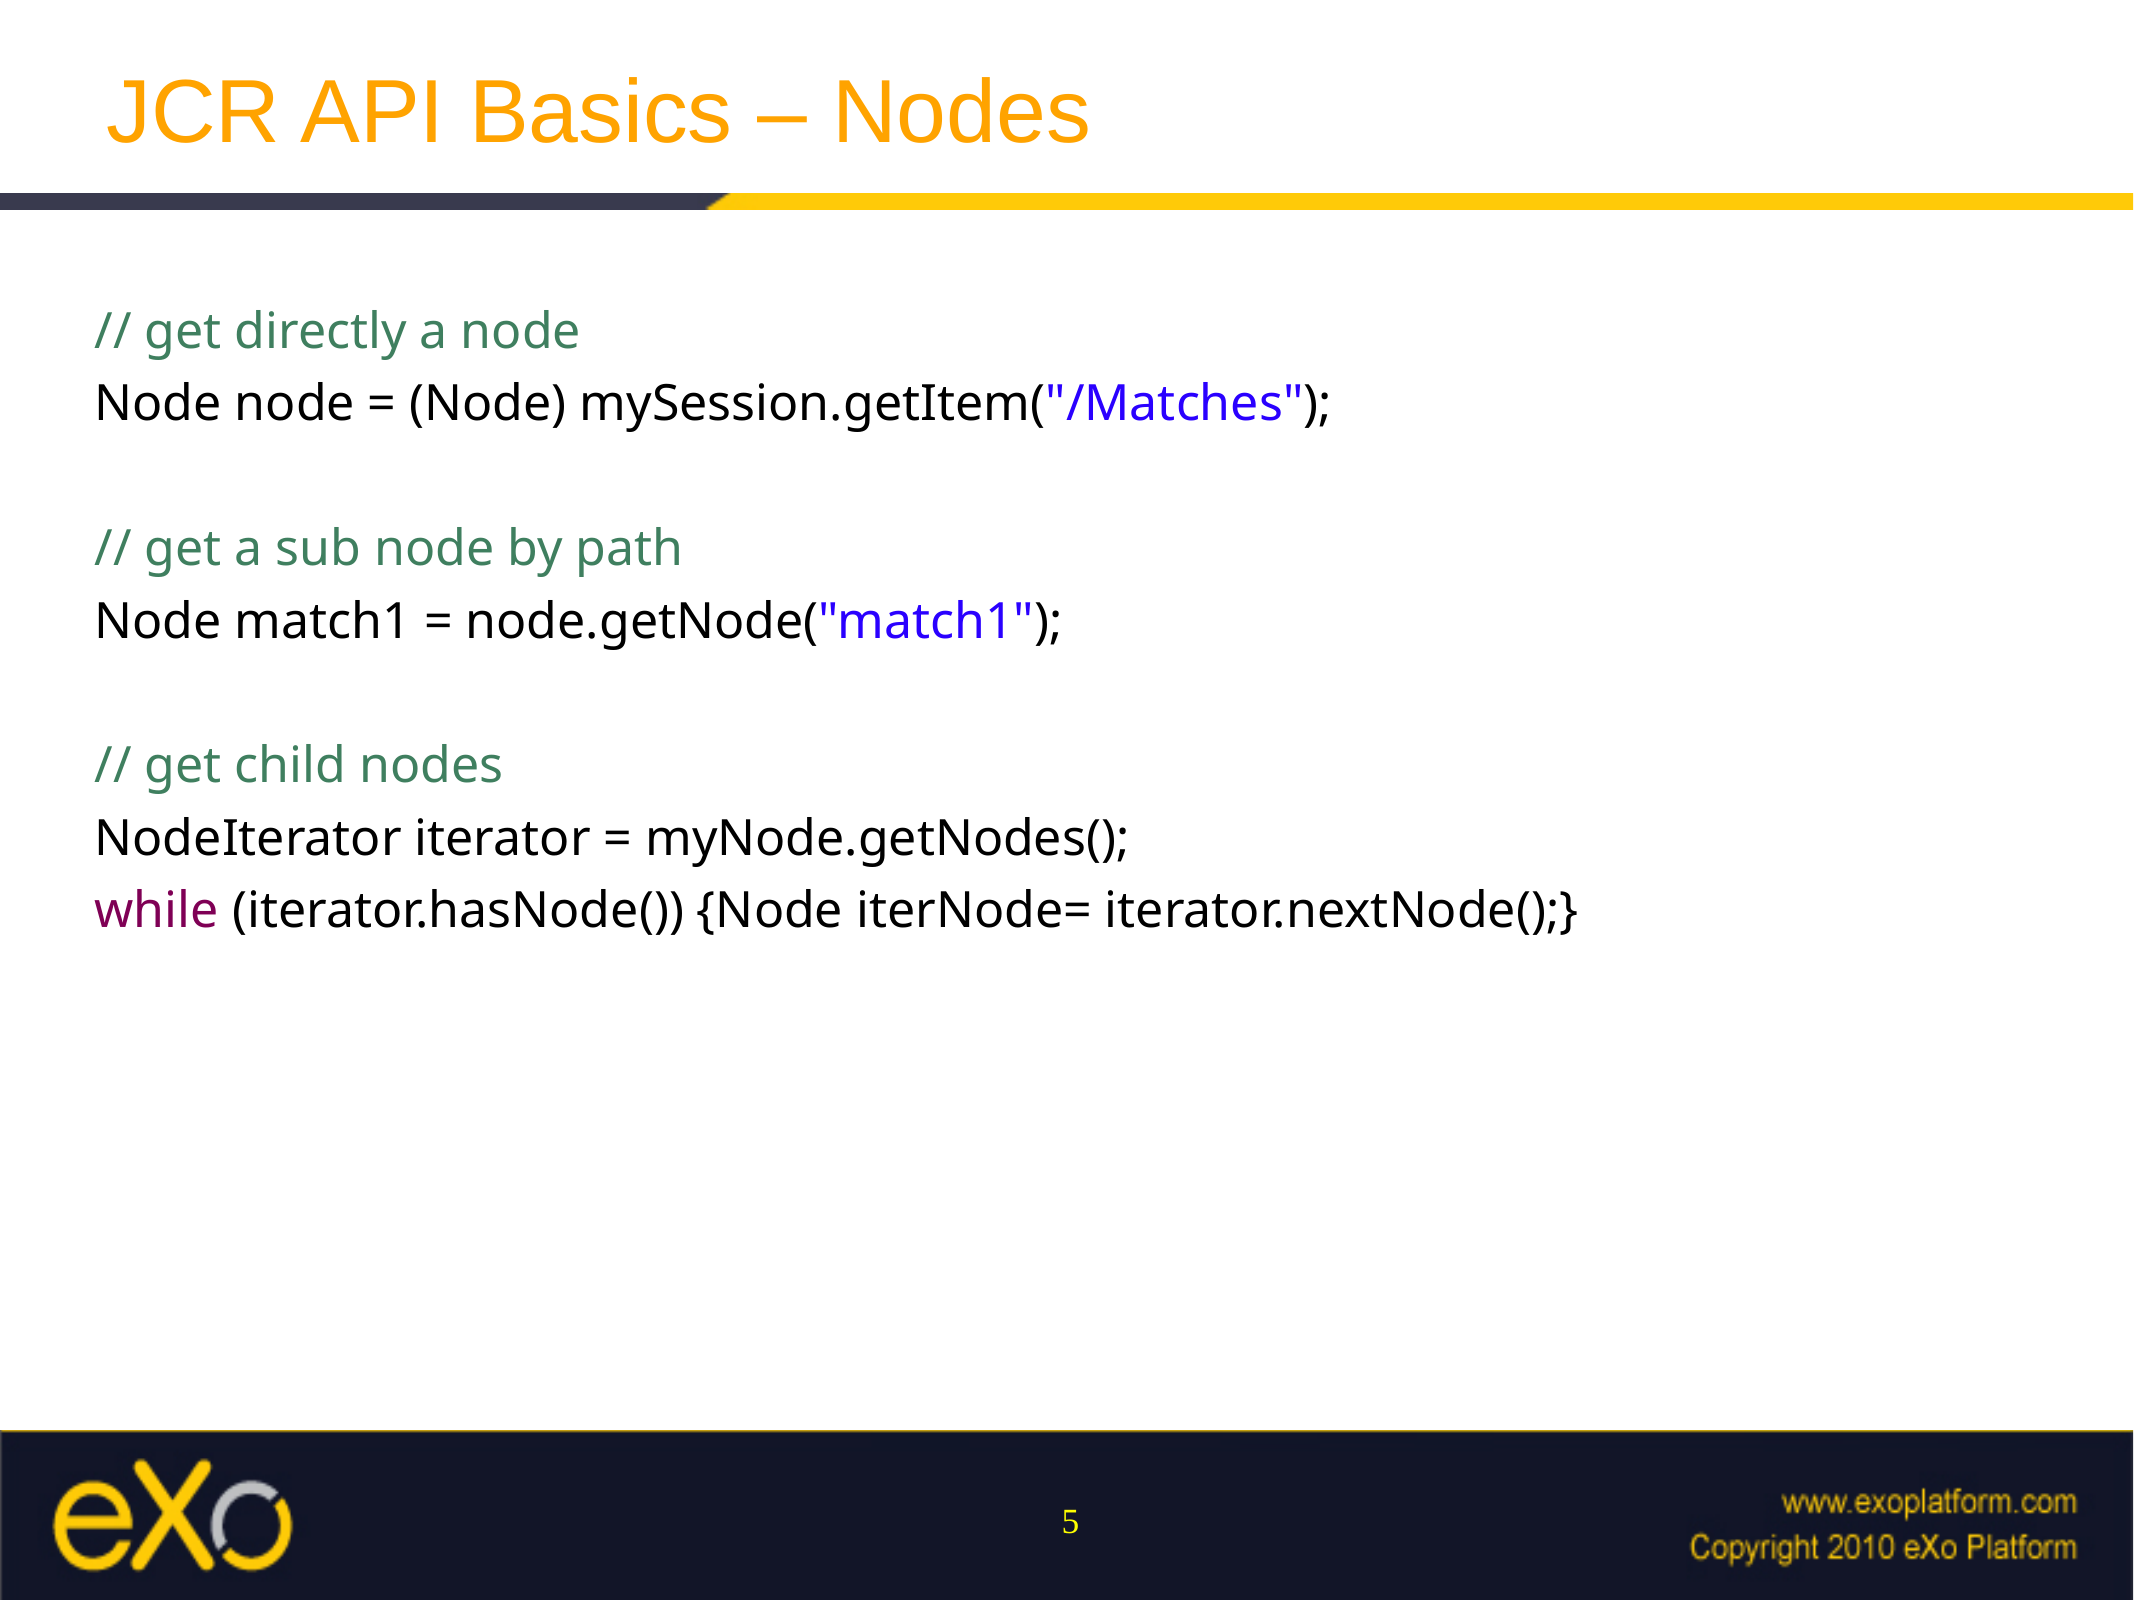

# JCR API Basics – Nodes
// get directly a node
Node node = (Node) mySession.getItem("/Matches");
// get a sub node by path
Node match1 = node.getNode("match1");
// get child nodes
NodeIterator iterator = myNode.getNodes();
while (iterator.hasNode()) {Node iterNode= iterator.nextNode();}